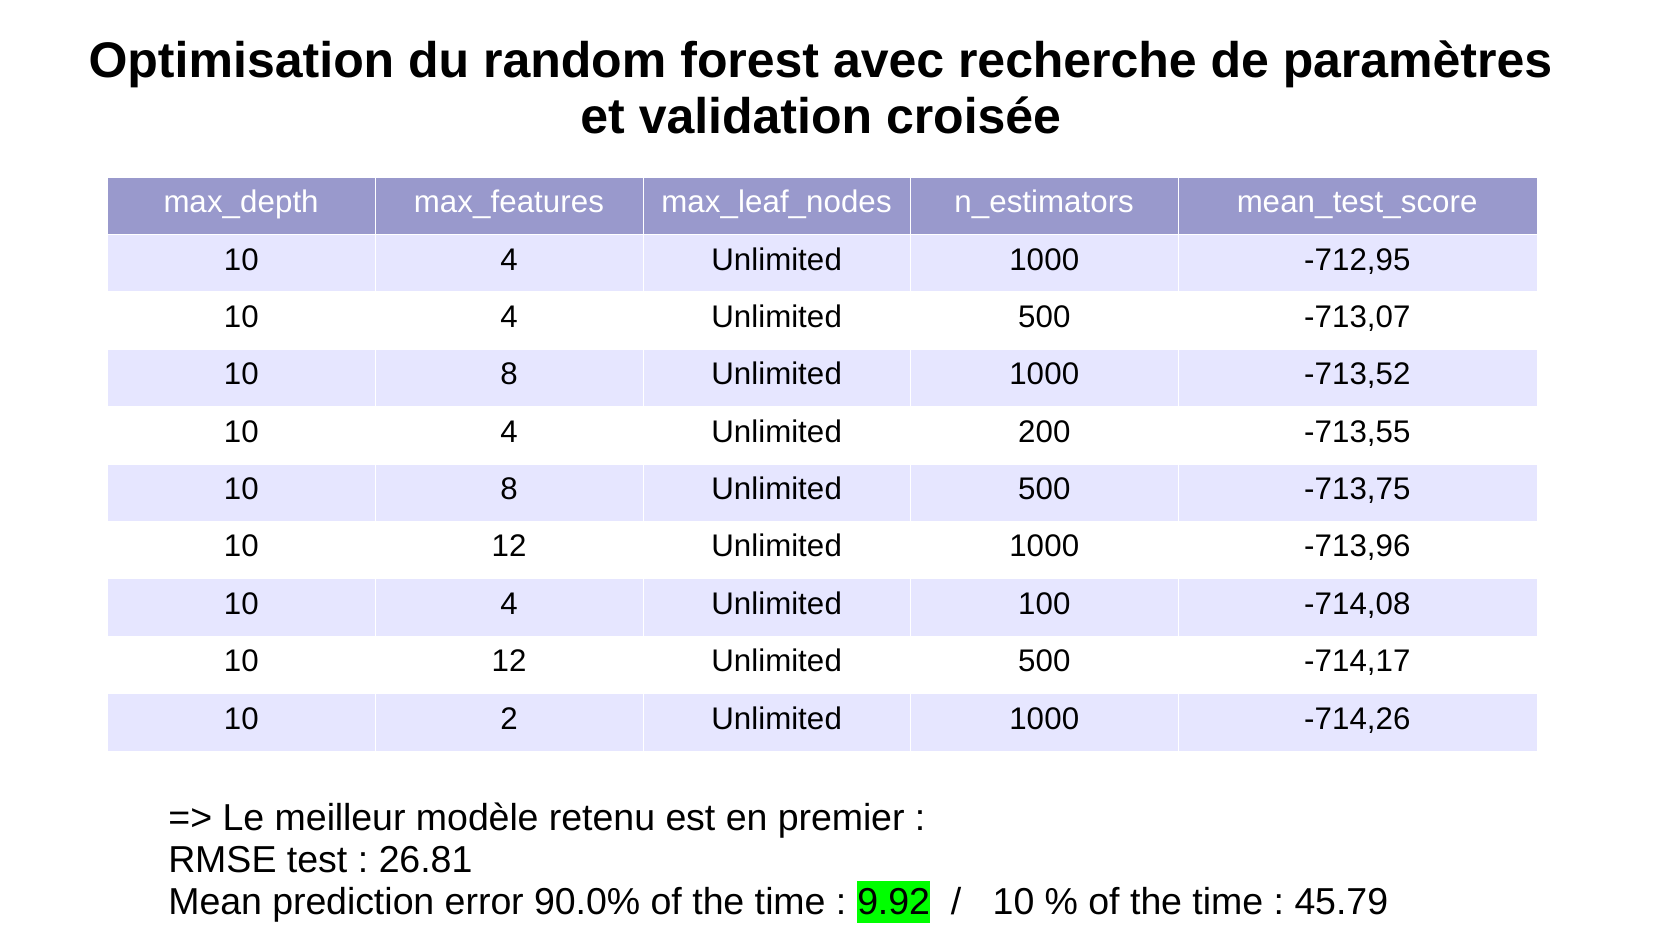

Optimisation du random forest avec recherche de paramètres et validation croisée
| max\_depth | max\_features | max\_leaf\_nodes | n\_estimators | mean\_test\_score |
| --- | --- | --- | --- | --- |
| 10 | 4 | Unlimited | 1000 | -712,95 |
| 10 | 4 | Unlimited | 500 | -713,07 |
| 10 | 8 | Unlimited | 1000 | -713,52 |
| 10 | 4 | Unlimited | 200 | -713,55 |
| 10 | 8 | Unlimited | 500 | -713,75 |
| 10 | 12 | Unlimited | 1000 | -713,96 |
| 10 | 4 | Unlimited | 100 | -714,08 |
| 10 | 12 | Unlimited | 500 | -714,17 |
| 10 | 2 | Unlimited | 1000 | -714,26 |
=> Le meilleur modèle retenu est en premier :
RMSE test : 26.81
Mean prediction error 90.0% of the time : 9.92 / 10 % of the time : 45.79